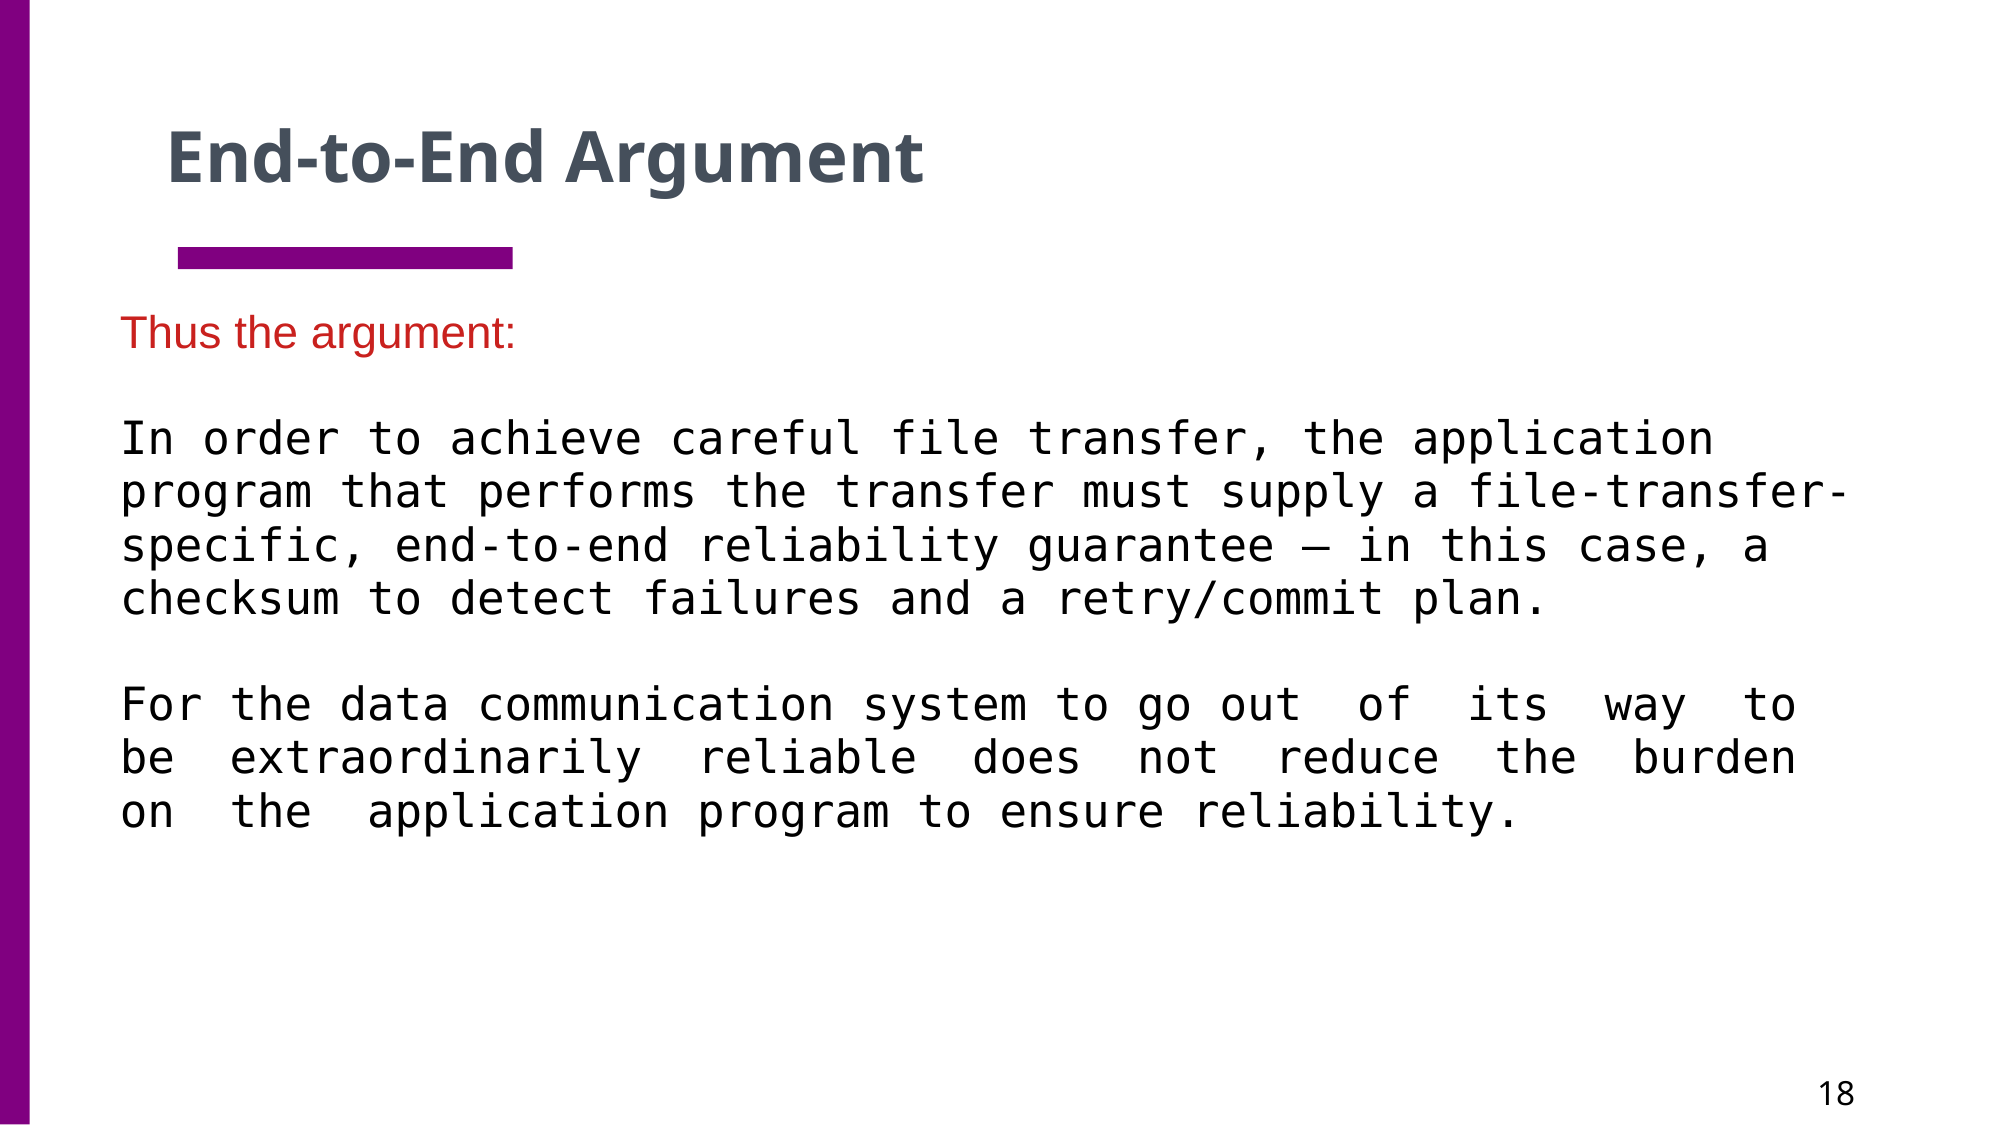

End-to-End Argument
Thus the argument:
In order to achieve careful file transfer, the application program that performs the transfer must supply a file-transfer-specific, end-to-end reliability guarantee – in this case, a checksum to detect failures and a retry/commit plan.
For the data communication system to go out of its way to be extraordinarily reliable does not reduce the burden on the application program to ensure reliability.